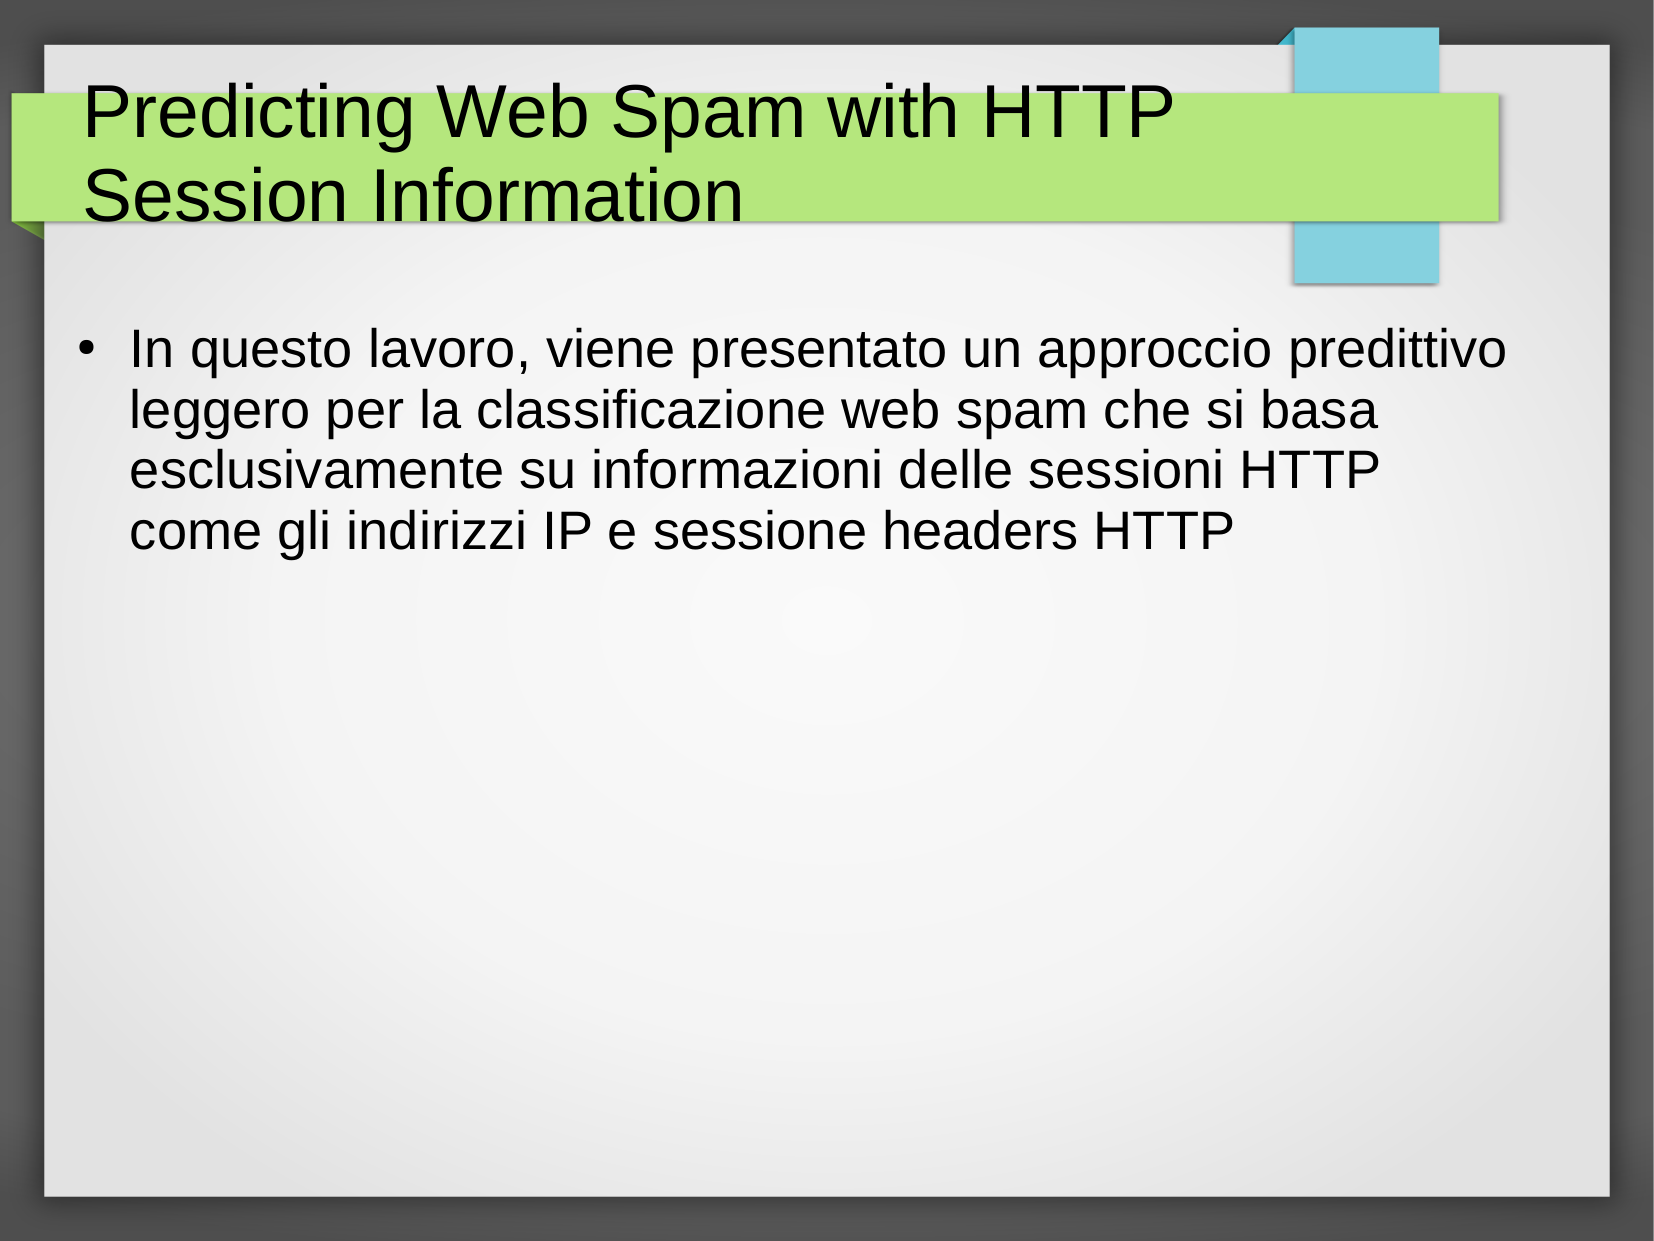

# Predicting Web Spam with HTTP Session Information
In questo lavoro, viene presentato un approccio predittivo leggero per la classificazione web spam che si basa esclusivamente su informazioni delle sessioni HTTP come gli indirizzi IP e sessione headers HTTP